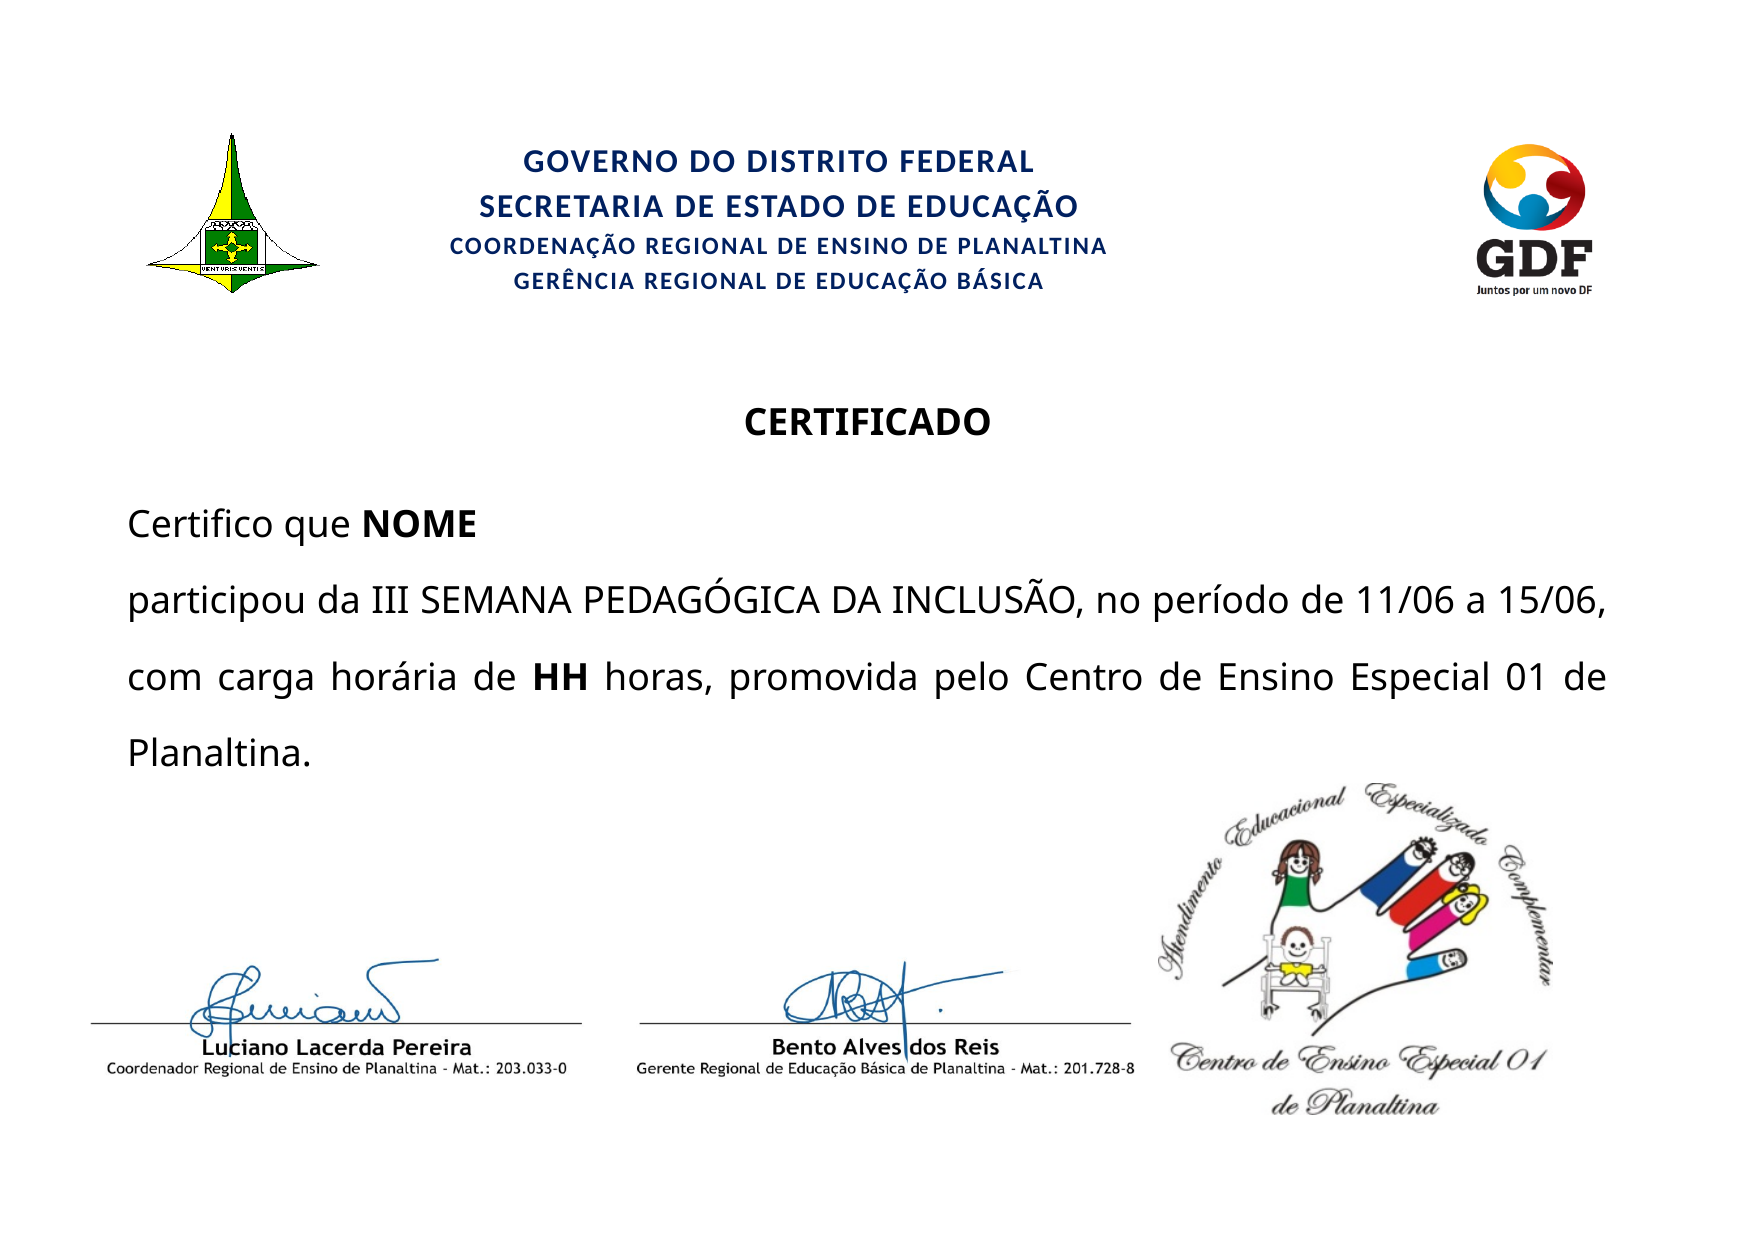

GOVERNO DO DISTRITO FEDERAL
SECRETARIA DE ESTADO DE EDUCAÇÃO
COORDENAÇÃO REGIONAL DE ENSINO DE PLANALTINA
GERÊNCIA REGIONAL DE EDUCAÇÃO BÁSICA
CERTIFICADO
Certifico que NOME
participou da III SEMANA PEDAGÓGICA DA INCLUSÃO, no período de 11/06 a 15/06, com carga horária de HH horas, promovida pelo Centro de Ensino Especial 01 de Planaltina.